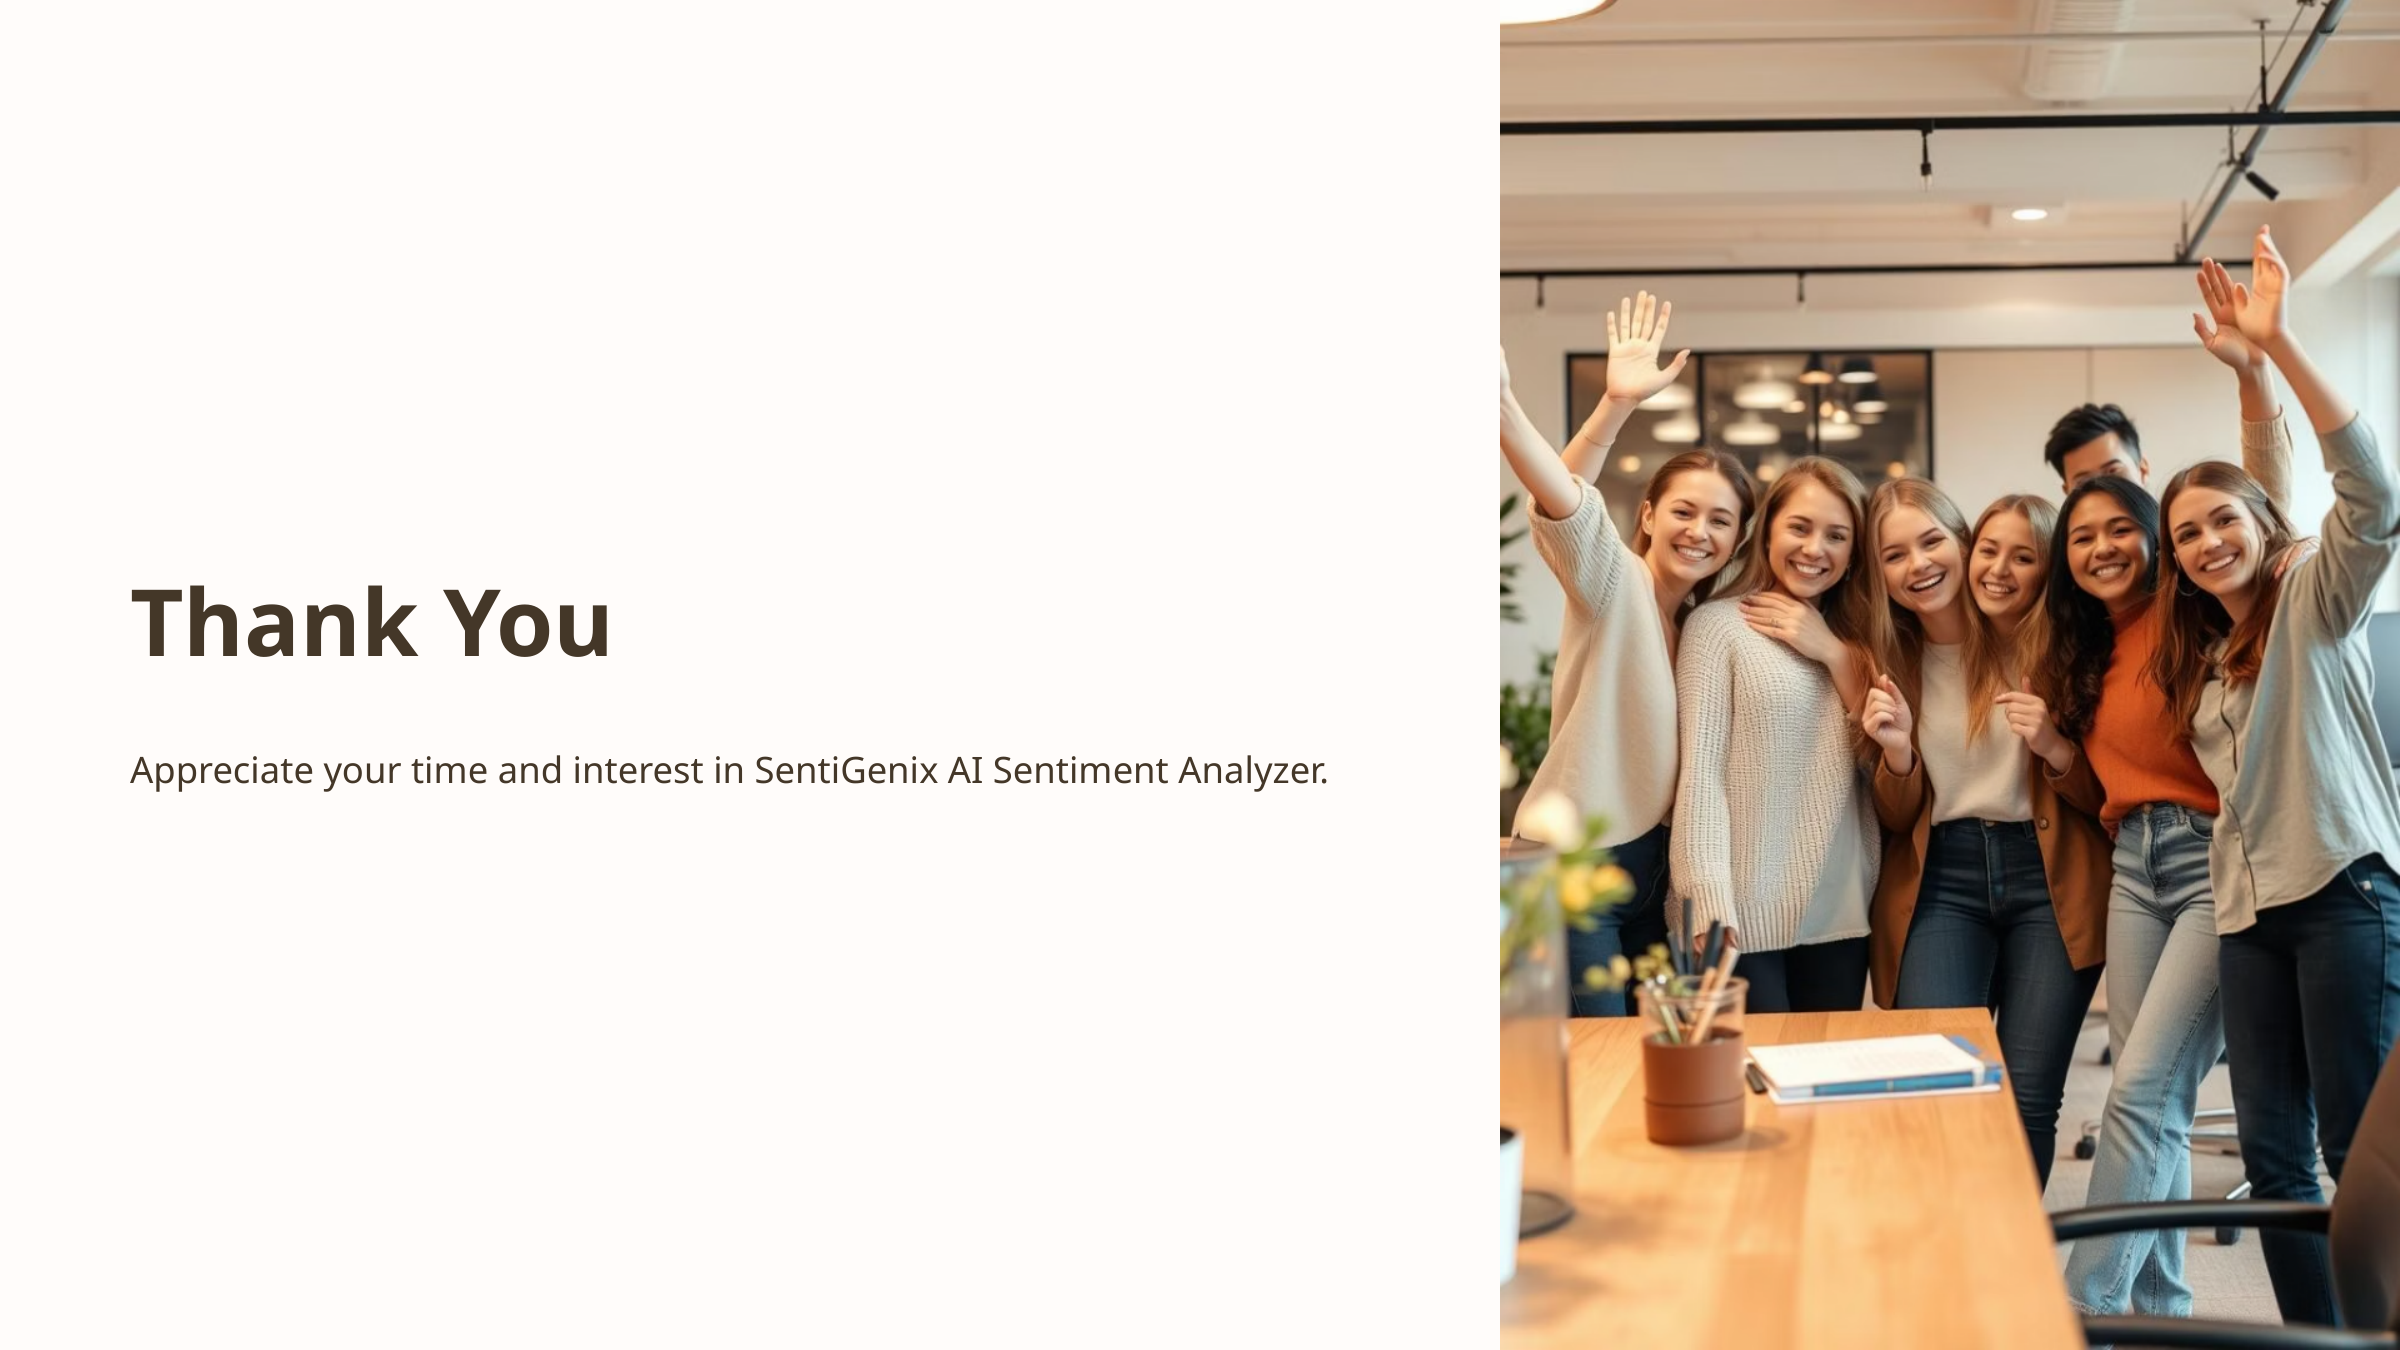

Thank You
Appreciate your time and interest in SentiGenix AI Sentiment Analyzer.